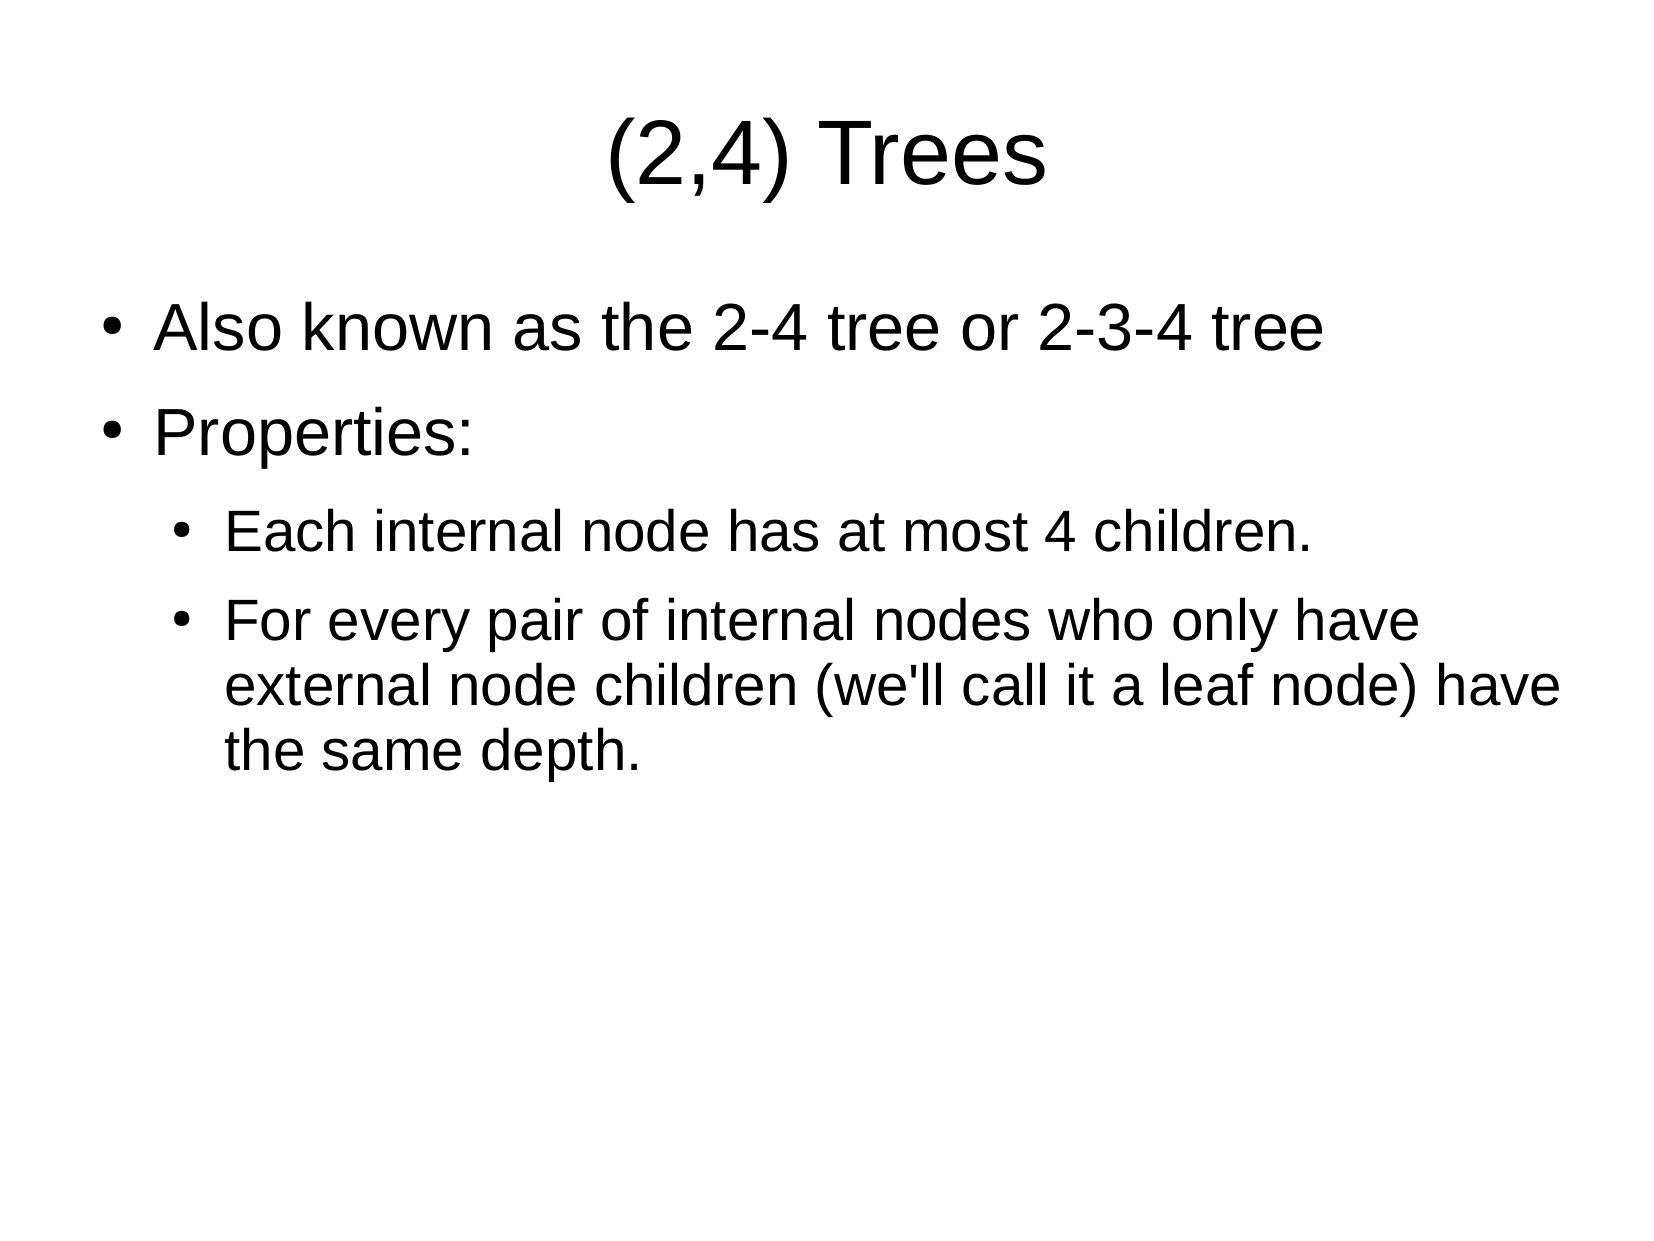

# (2,4) Trees
Also known as the 2-4 tree or 2-3-4 tree
Properties:
Each internal node has at most 4 children.
For every pair of internal nodes who only have external node children (we'll call it a leaf node) have the same depth.